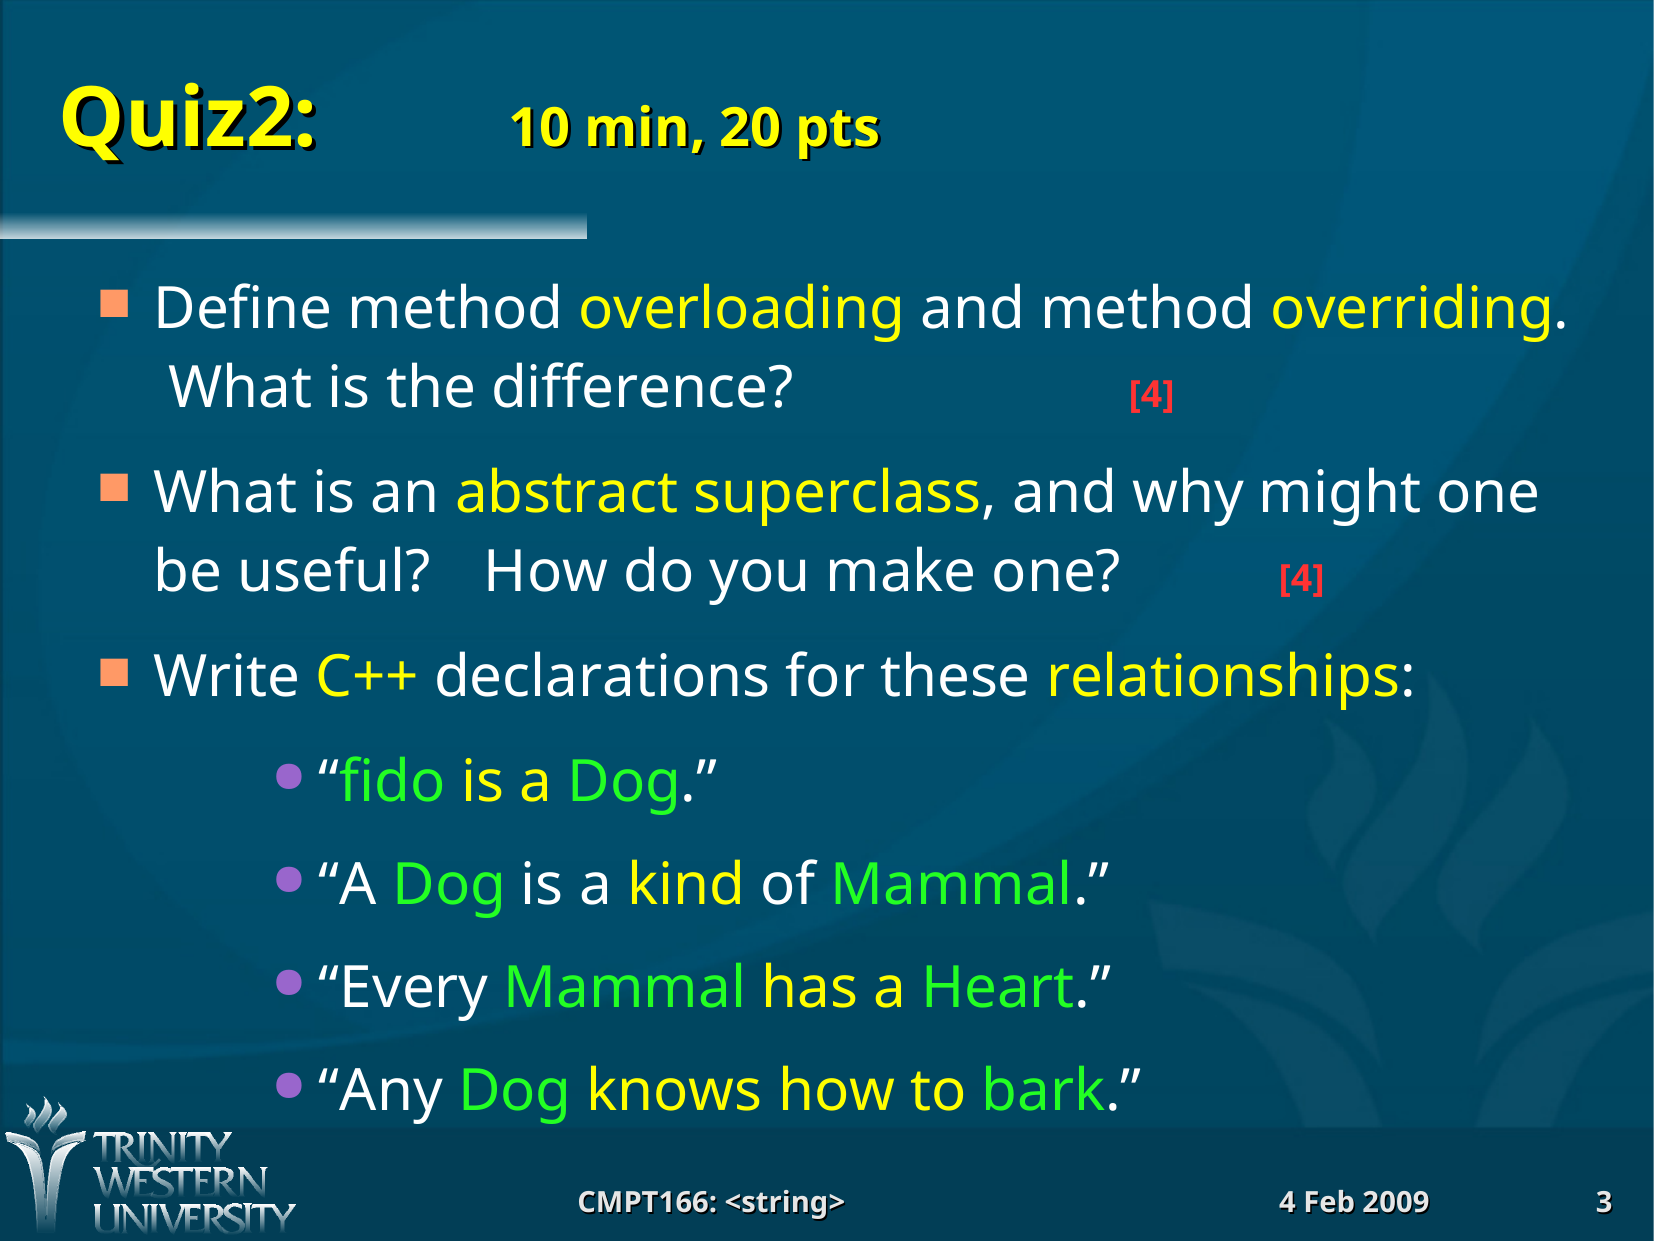

# Quiz2:			10 min, 20 pts
Define method overloading and method overriding. What is the difference?					[4]
What is an abstract superclass, and why might one be useful?	 How do you make one?			[4]
Write C++ declarations for these relationships:
“fido is a Dog.”
“A Dog is a kind of Mammal.”
“Every Mammal has a Heart.”
“Any Dog knows how to bark.”
CMPT166: <string>
4 Feb 2009
3